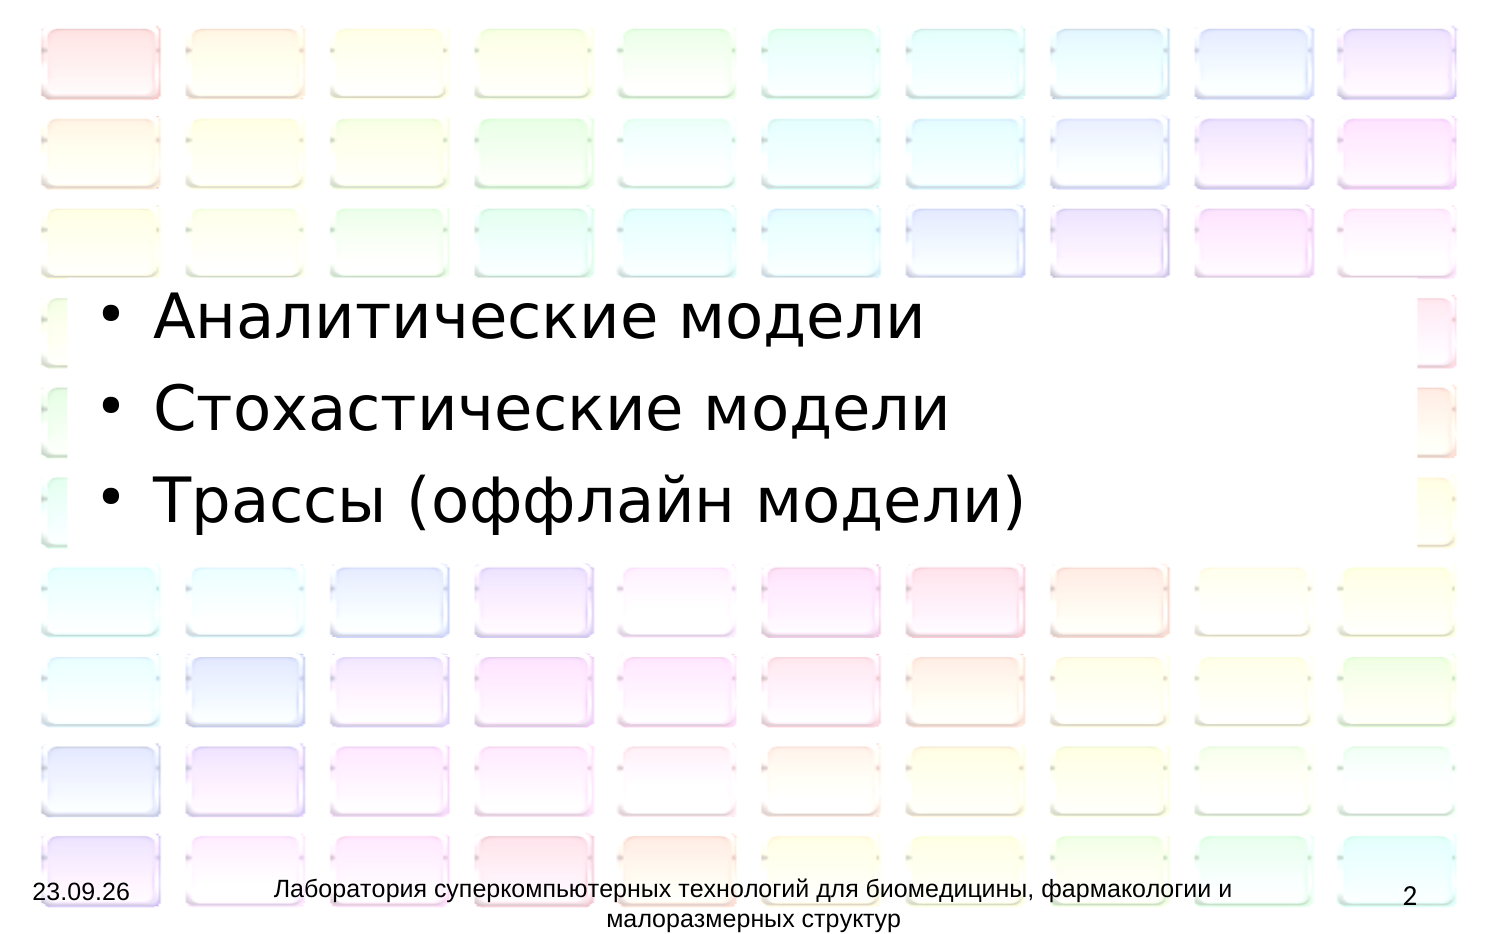

# Аналитические модели
Стохастические модели
Трассы (оффлайн модели)
Лаборатория суперкомпьютерных технологий для биомедицины, фармакологии и малоразмерных структур